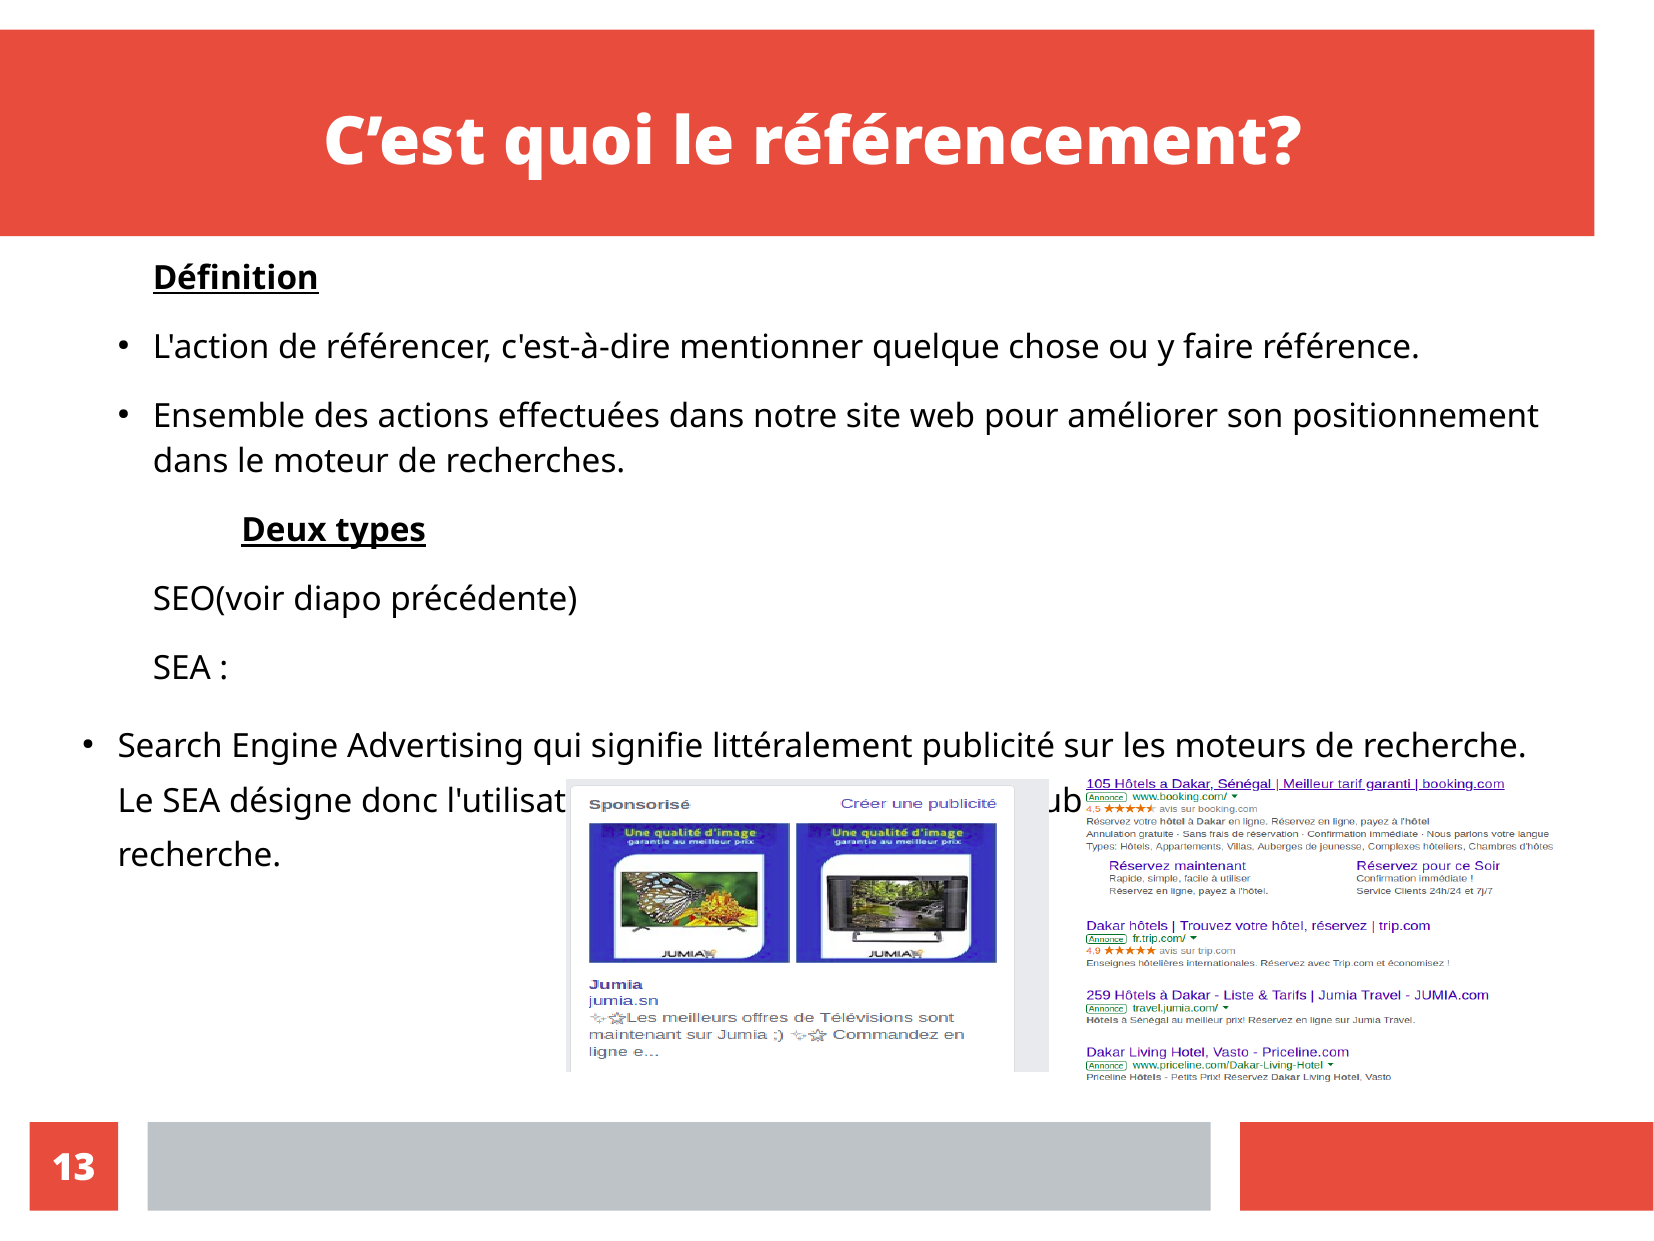

# C’est quoi le référencement?
Définition
L'action de référencer, c'est-à-dire mentionner quelque chose ou y faire référence.
Ensemble des actions effectuées dans notre site web pour améliorer son positionnement dans le moteur de recherches.
Deux types
SEO(voir diapo précédente)
SEA :
Search Engine Advertising qui signifie littéralement publicité sur les moteurs de recherche. Le SEA désigne donc l'utilisation de liens commerciaux ou publicitaires sur les moteurs de recherche.
13